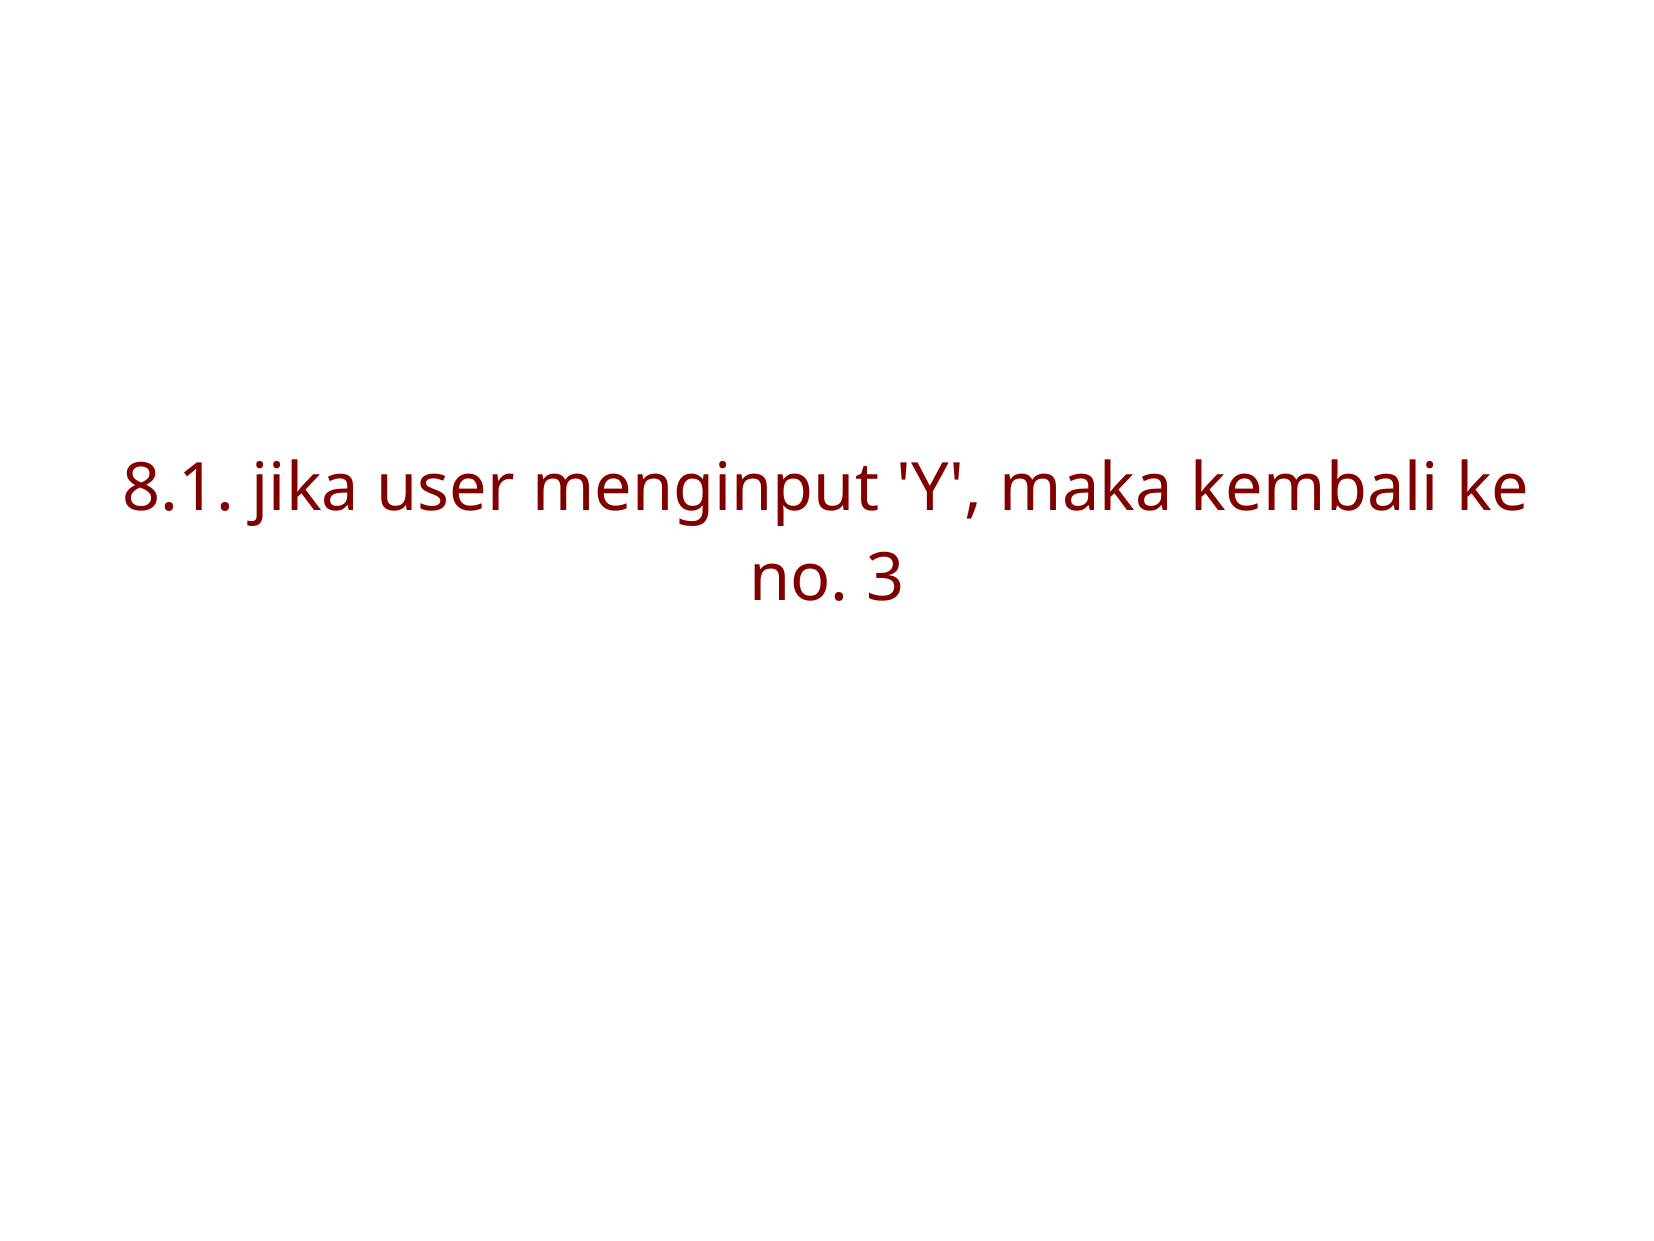

# 8.1. jika user menginput 'Y', maka kembali ke no. 3